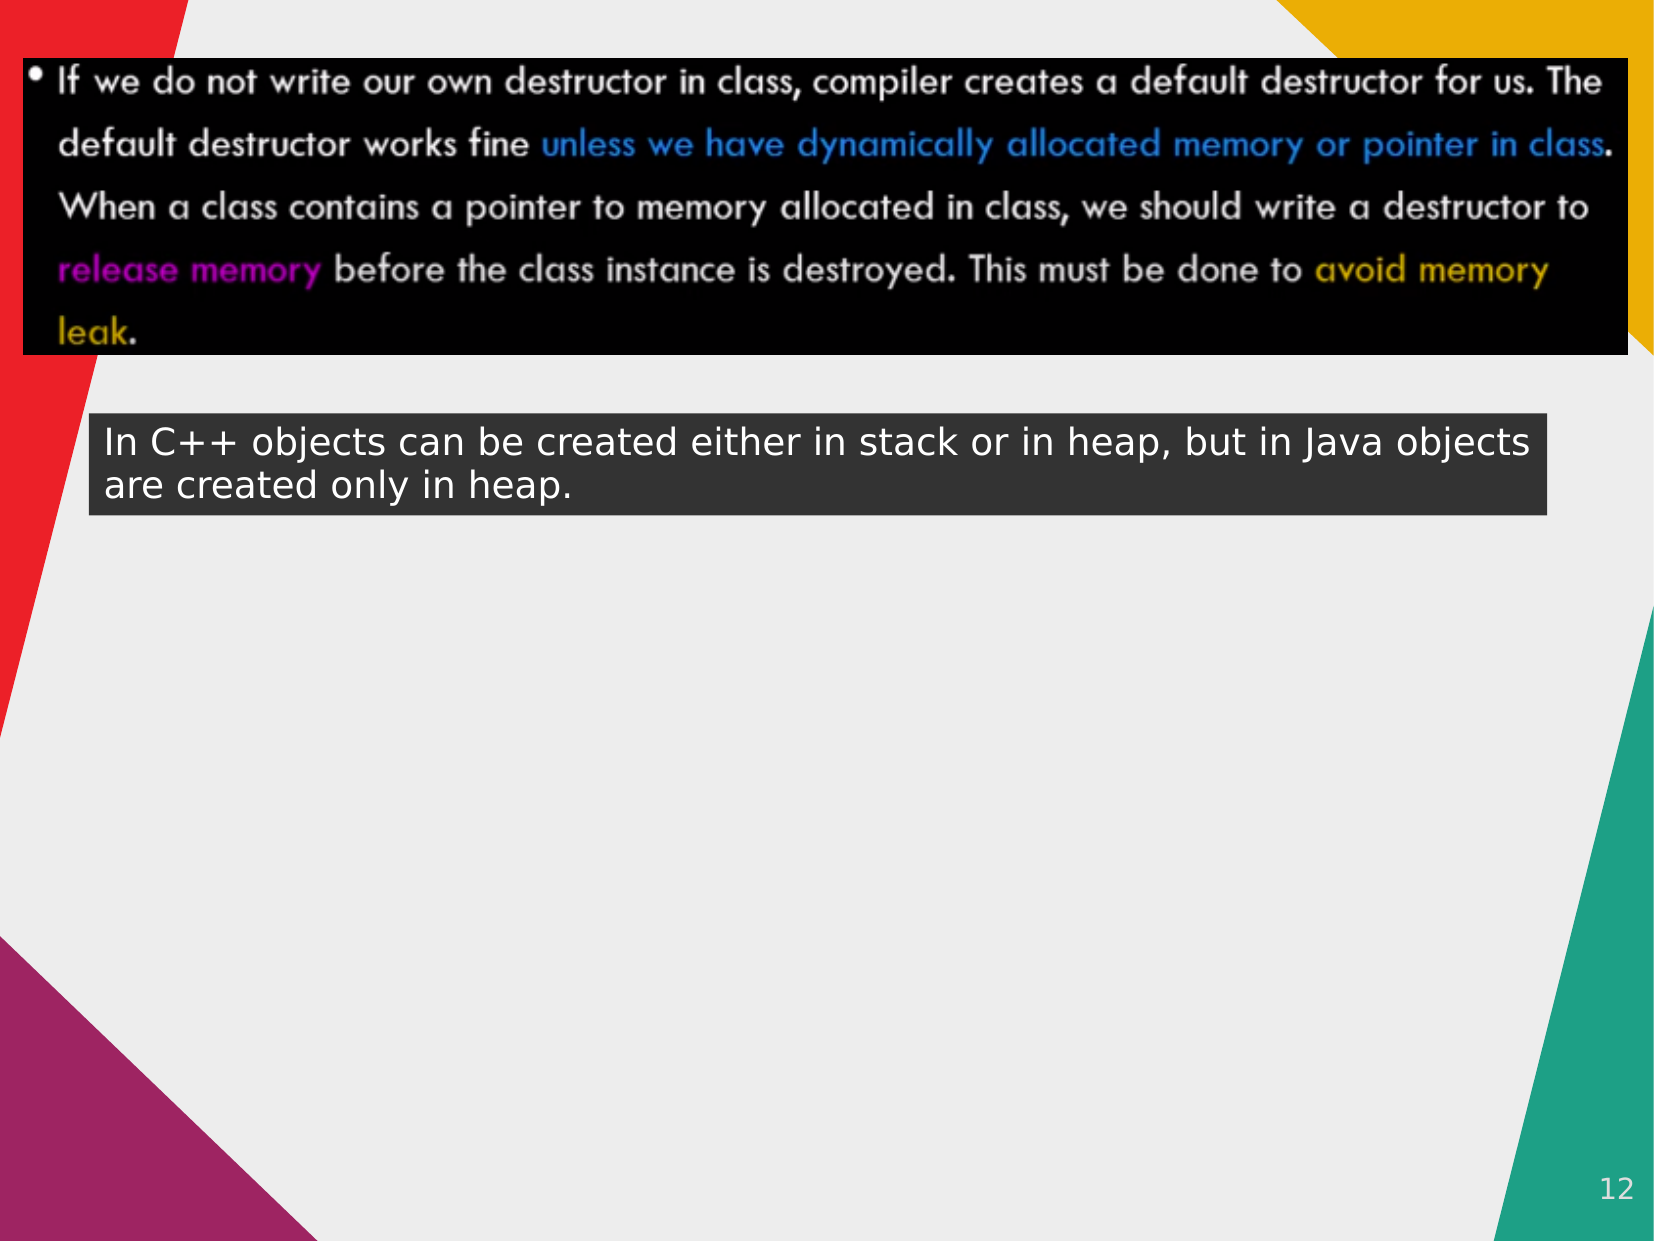

In C++ objects can be created either in stack or in heap, but in Java objects
are created only in heap.
12